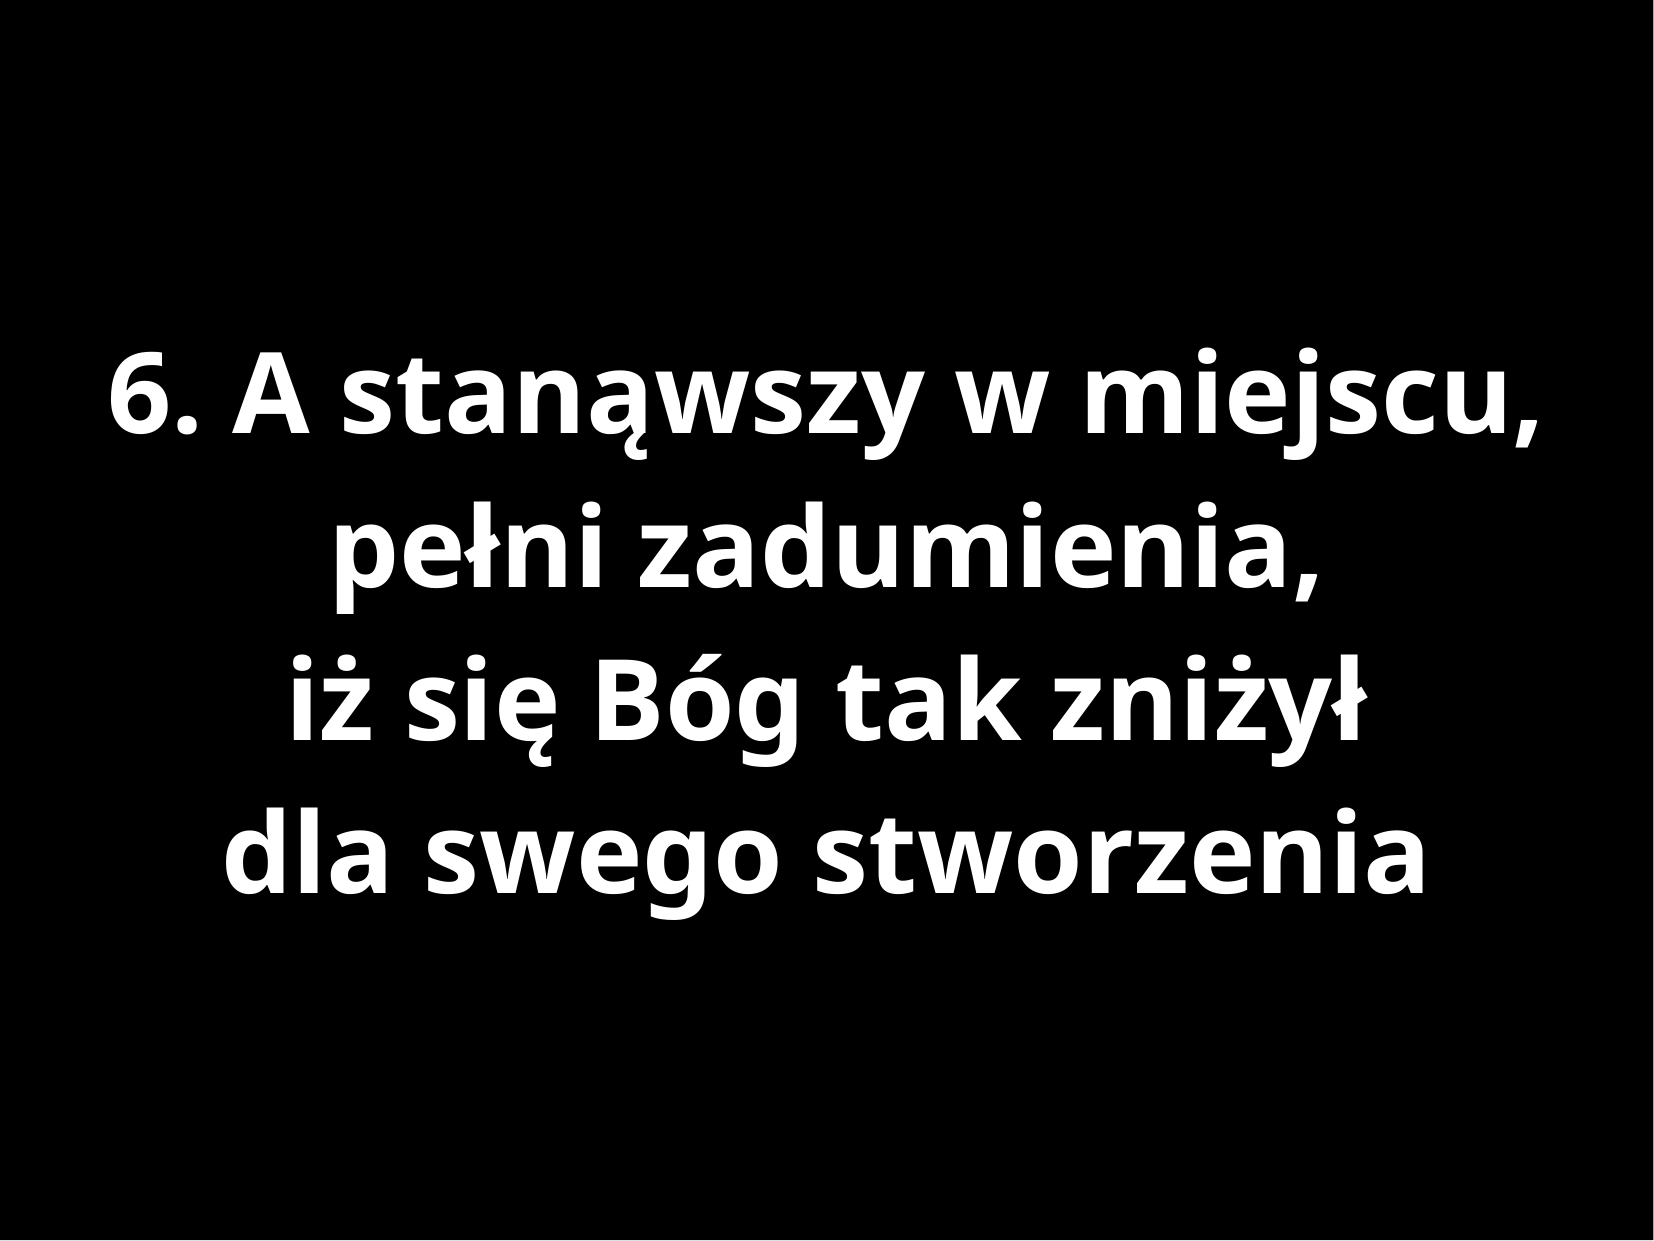

# 6. A stanąwszy w miejscu, pełni zadumienia, iż się Bóg tak zniżył dla swego stworzenia